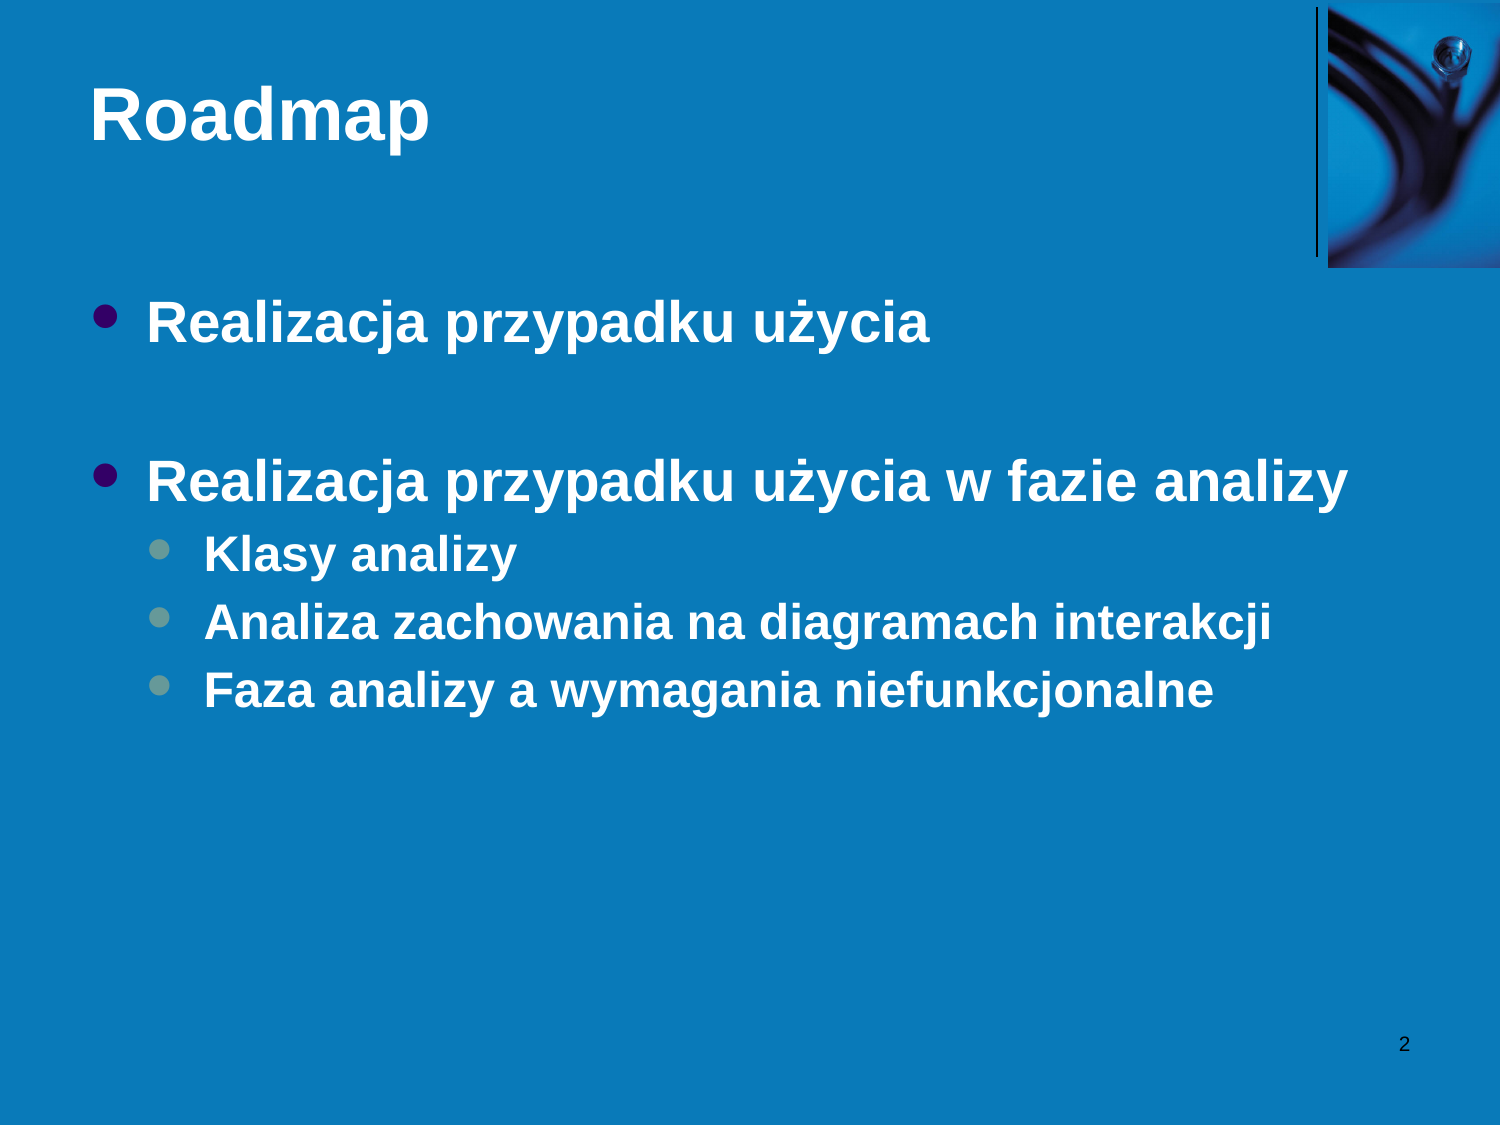

# Roadmap
Realizacja przypadku użycia
Realizacja przypadku użycia w fazie analizy
Klasy analizy
Analiza zachowania na diagramach interakcji
Faza analizy a wymagania niefunkcjonalne
2